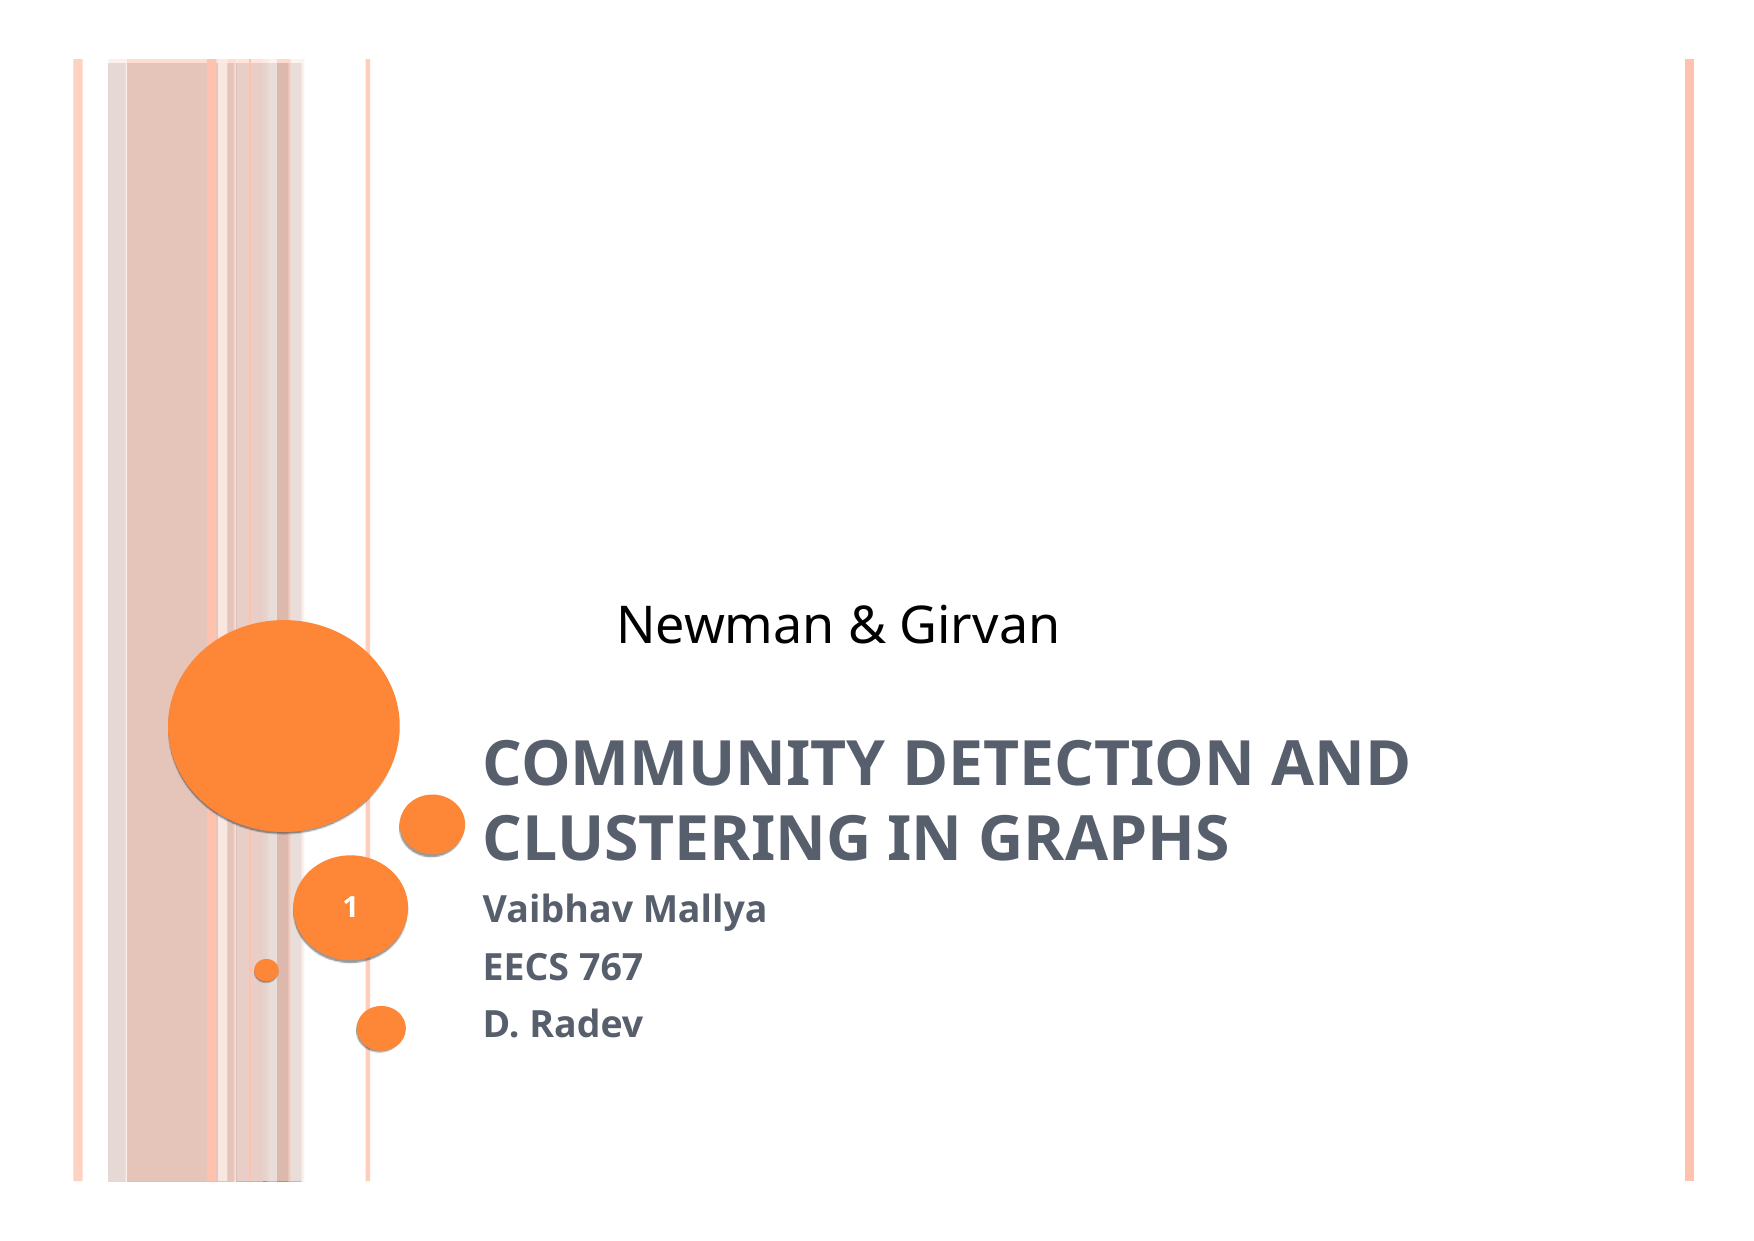

# Community Detection And Clustering in Graphs
Newman & Girvan
Vaibhav Mallya
EECS 767
D. Radev